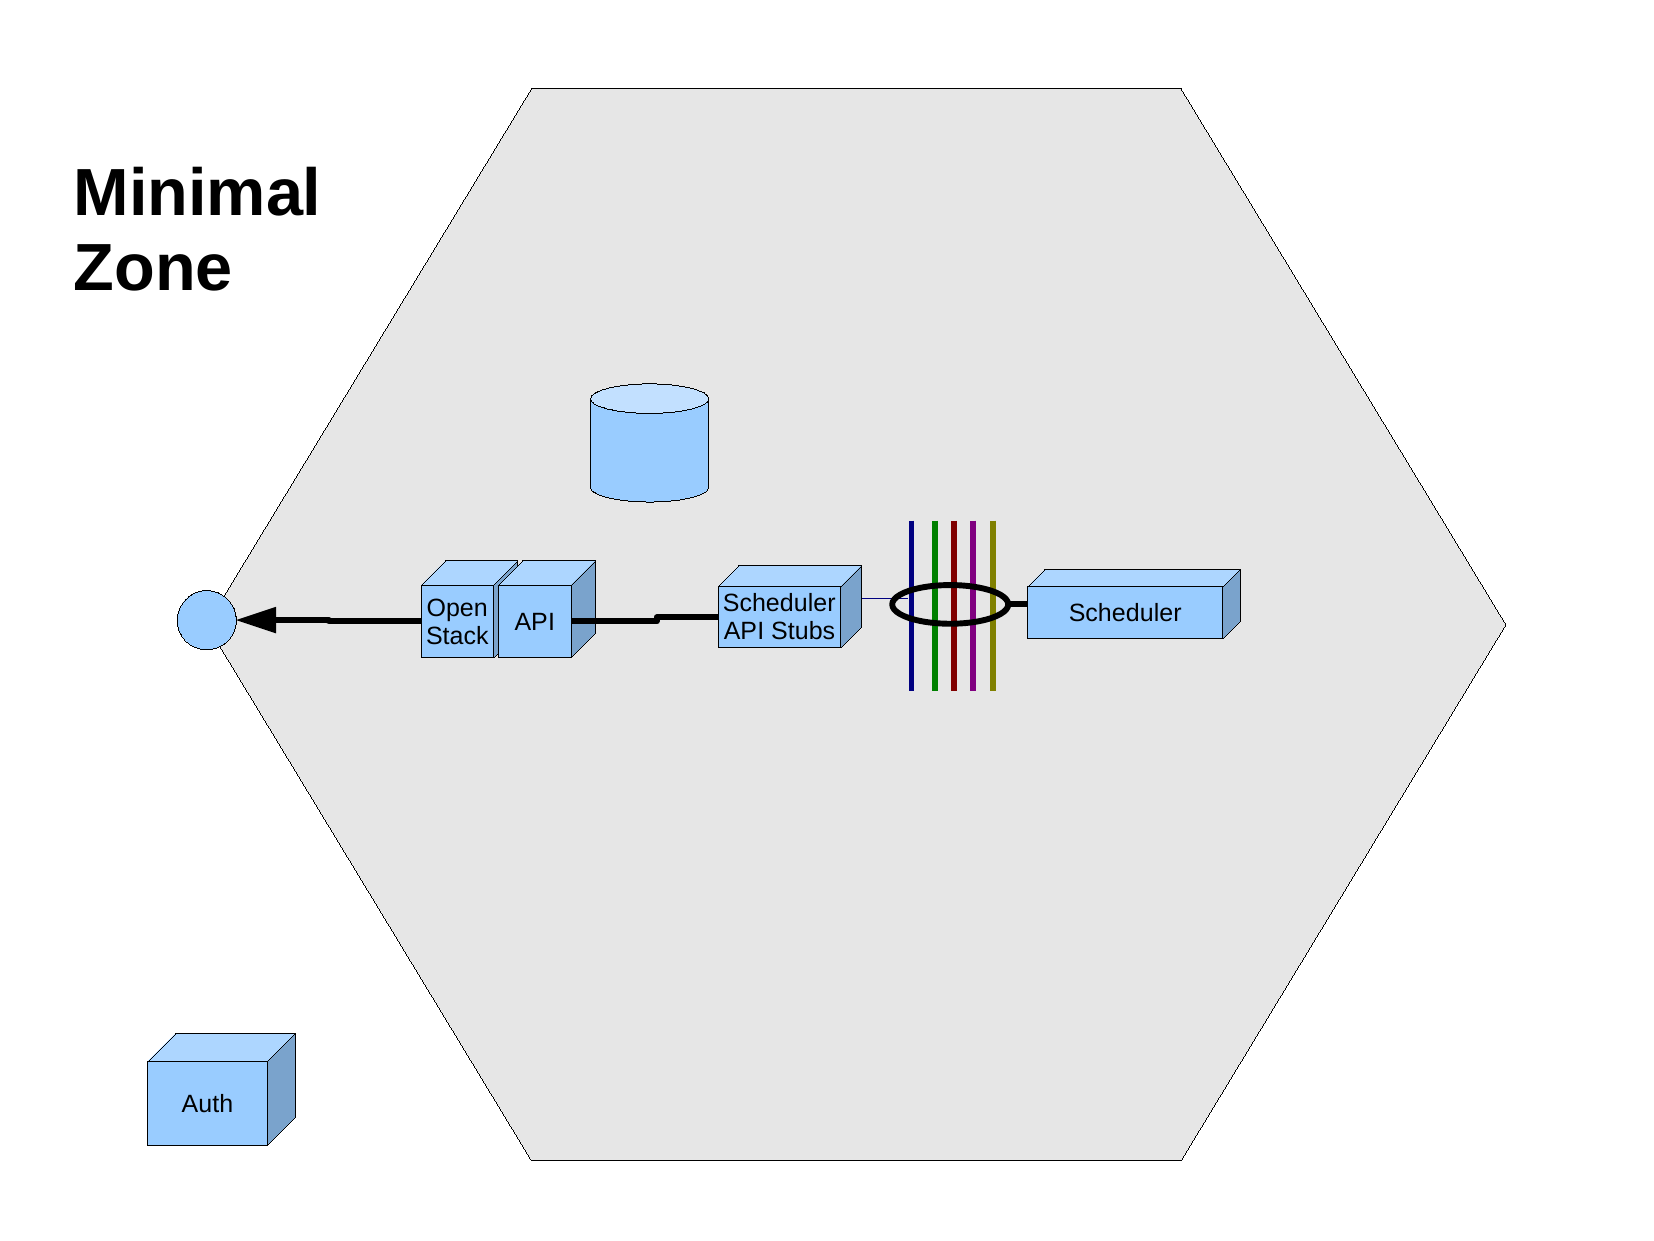

Minimal
Zone
Open
Stack
API
Scheduler
API Stubs
Scheduler
Auth